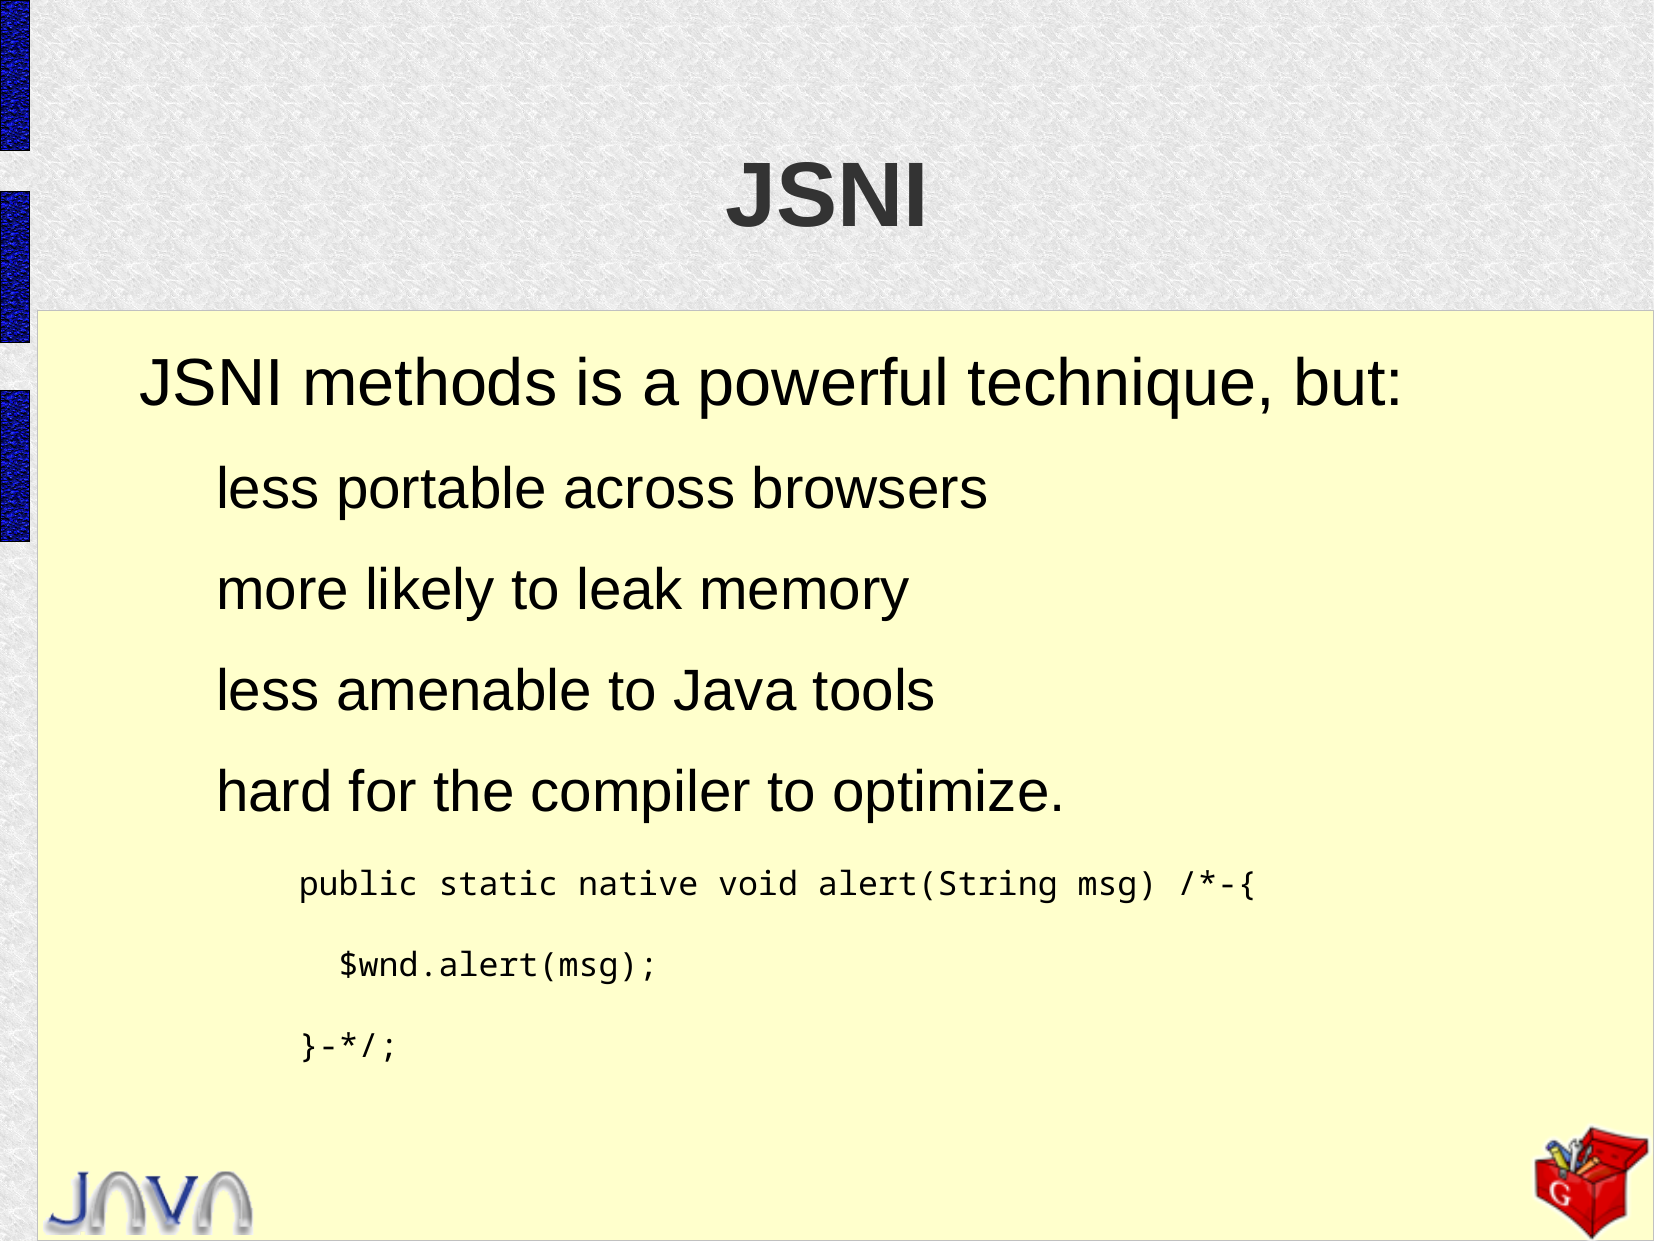

# JSNI
JSNI methods is a powerful technique, but:
less portable across browsers
more likely to leak memory
less amenable to Java tools
hard for the compiler to optimize.
public static native void alert(String msg) /*-{
 $wnd.alert(msg);
}-*/;